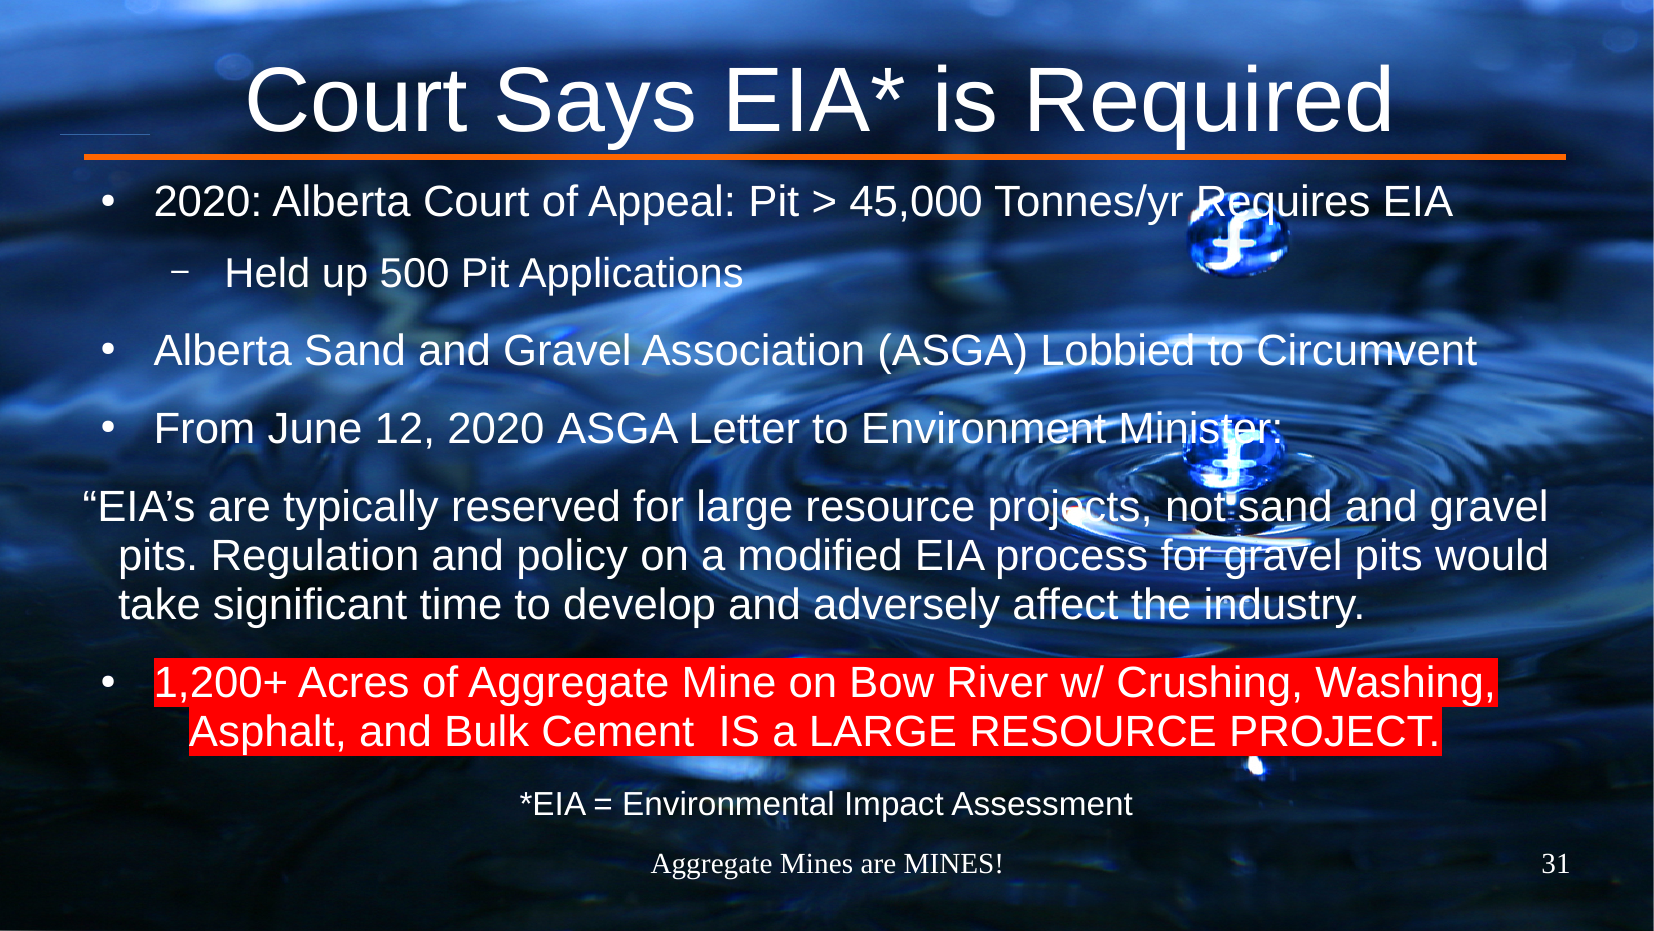

# Court Says EIA* is Required
2020: Alberta Court of Appeal: Pit > 45,000 Tonnes/yr Requires EIA
Held up 500 Pit Applications
Alberta Sand and Gravel Association (ASGA) Lobbied to Circumvent
From June 12, 2020 ASGA Letter to Environment Minister:
“EIA’s are typically reserved for large resource projects, not sand and gravel pits. Regulation and policy on a modified EIA process for gravel pits would take significant time to develop and adversely affect the industry.
1,200+ Acres of Aggregate Mine on Bow River w/ Crushing, Washing, Asphalt, and Bulk Cement IS a LARGE RESOURCE PROJECT.
*EIA = Environmental Impact Assessment
Aggregate Mines are MINES!
31